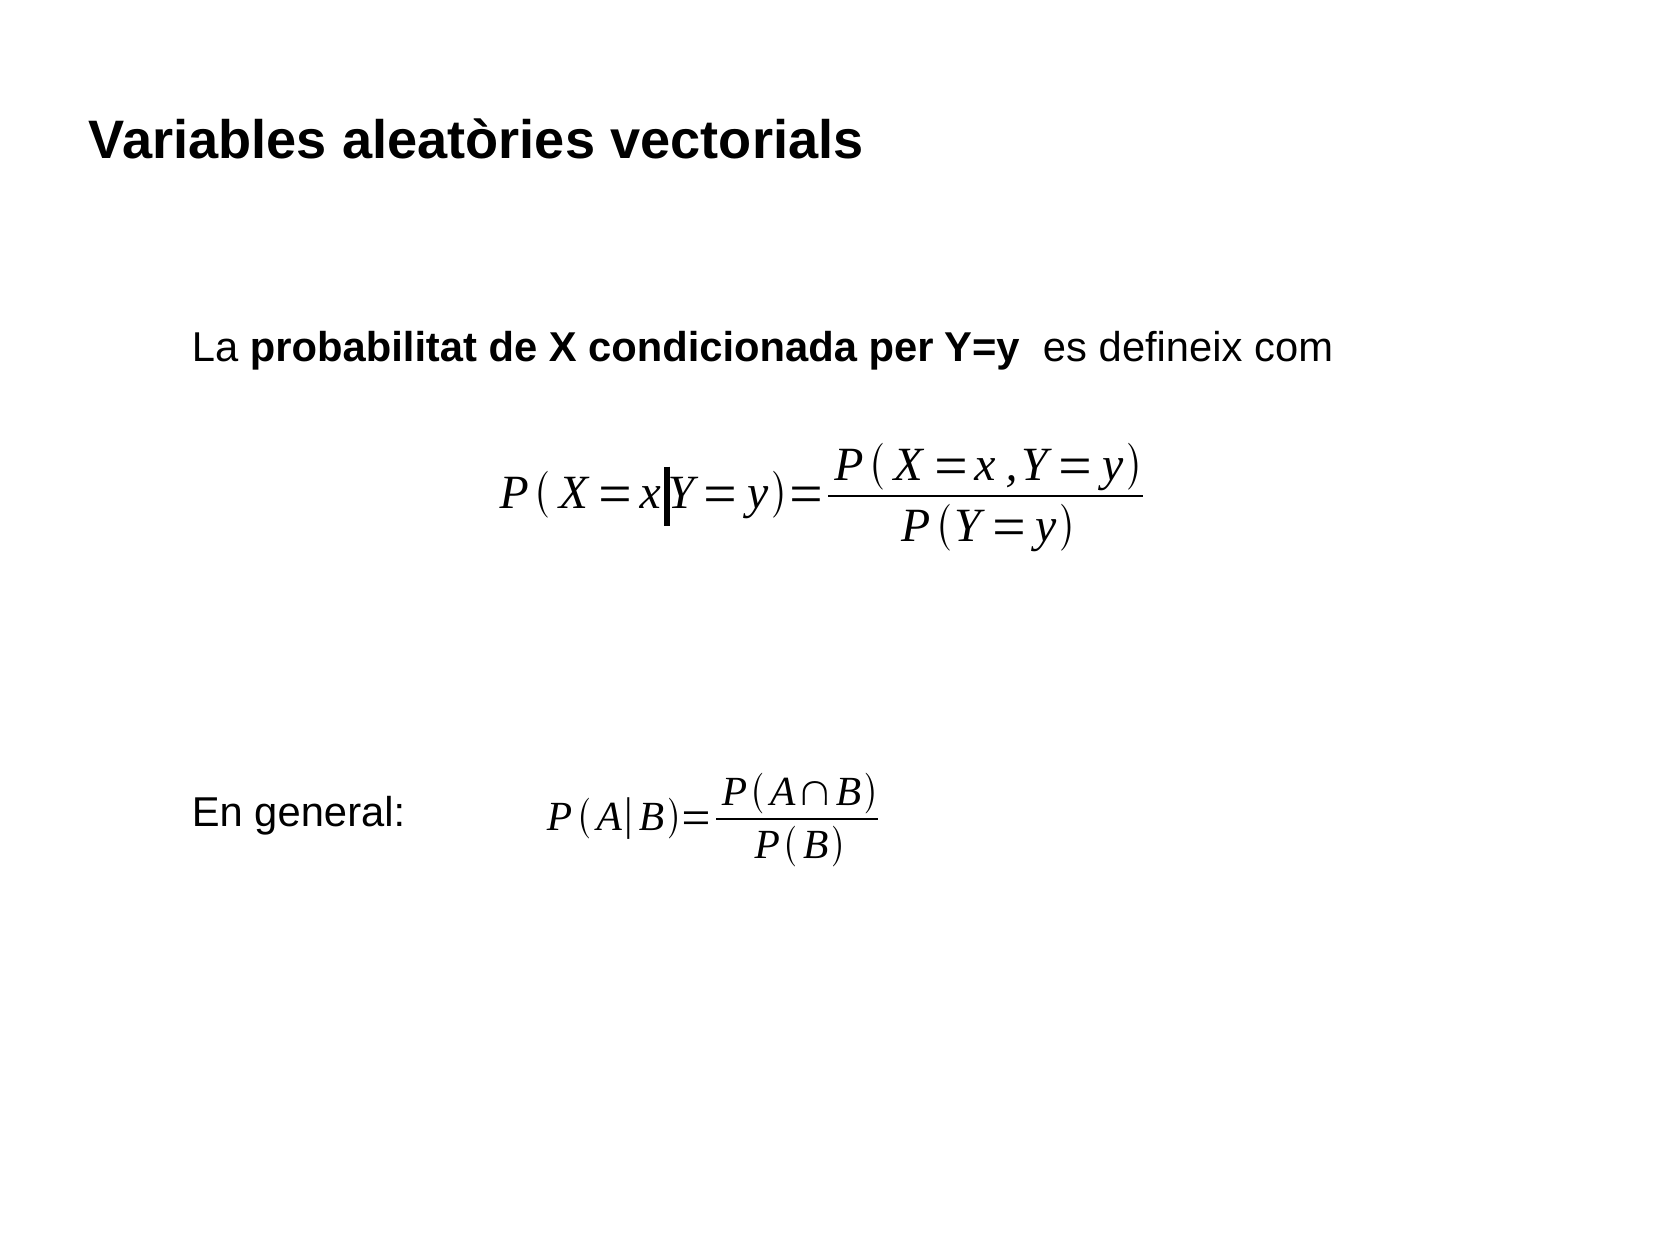

Variables aleatòries vectorials
La probabilitat de X condicionada per Y=y es defineix com
En general: